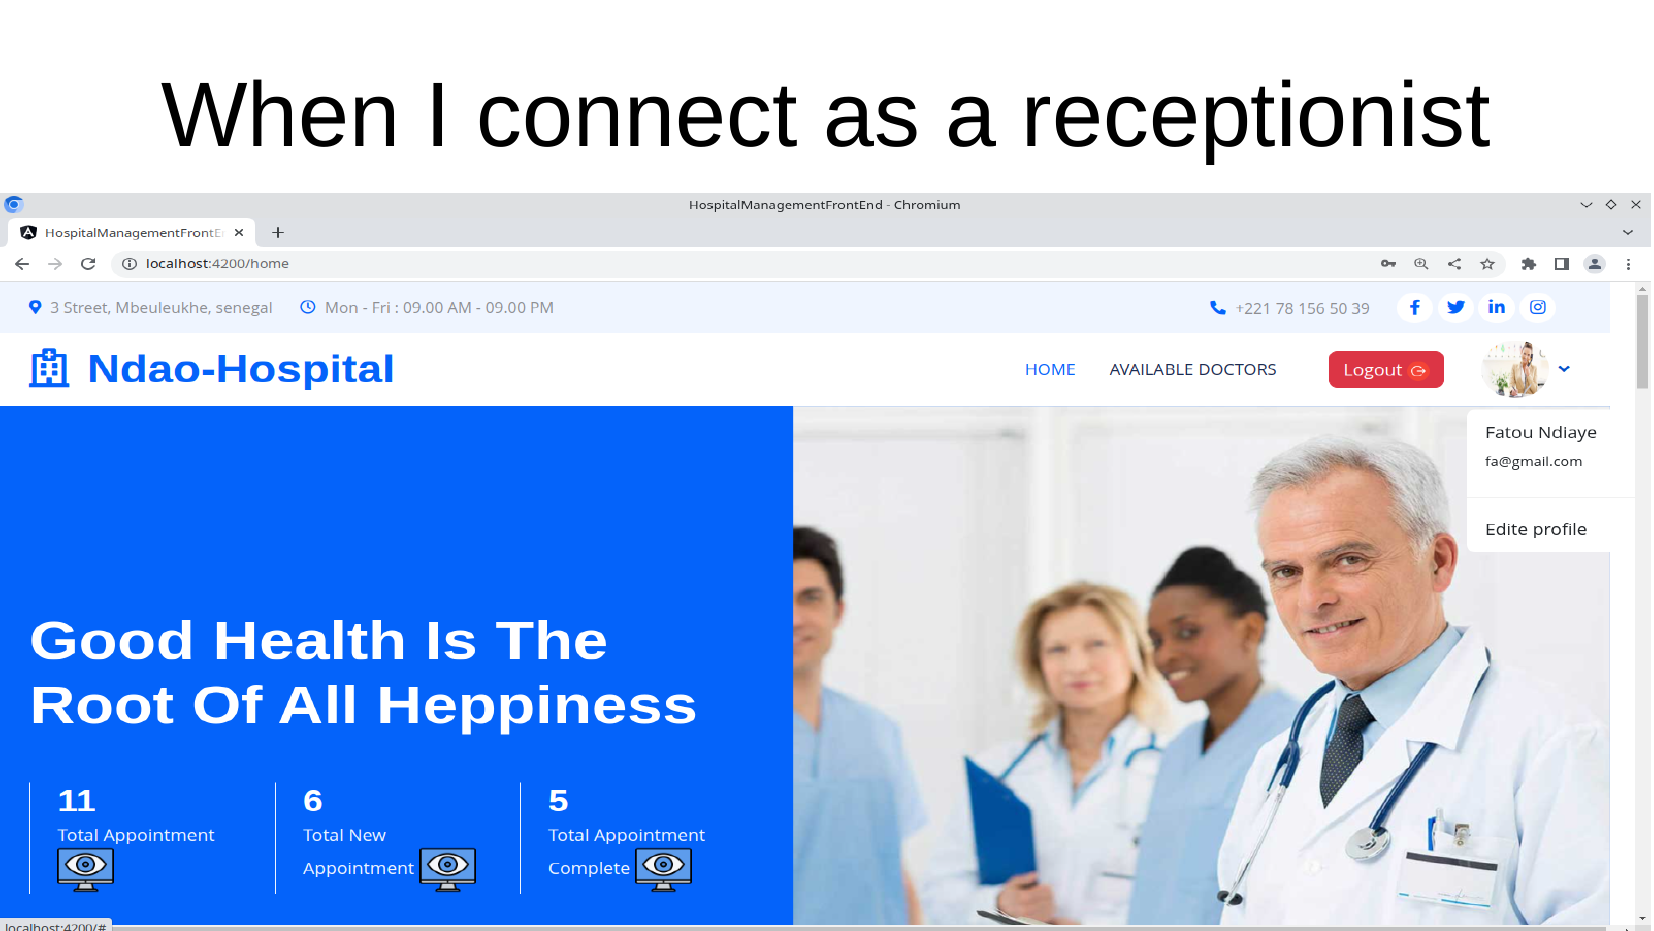

# When I connect as a receptionist